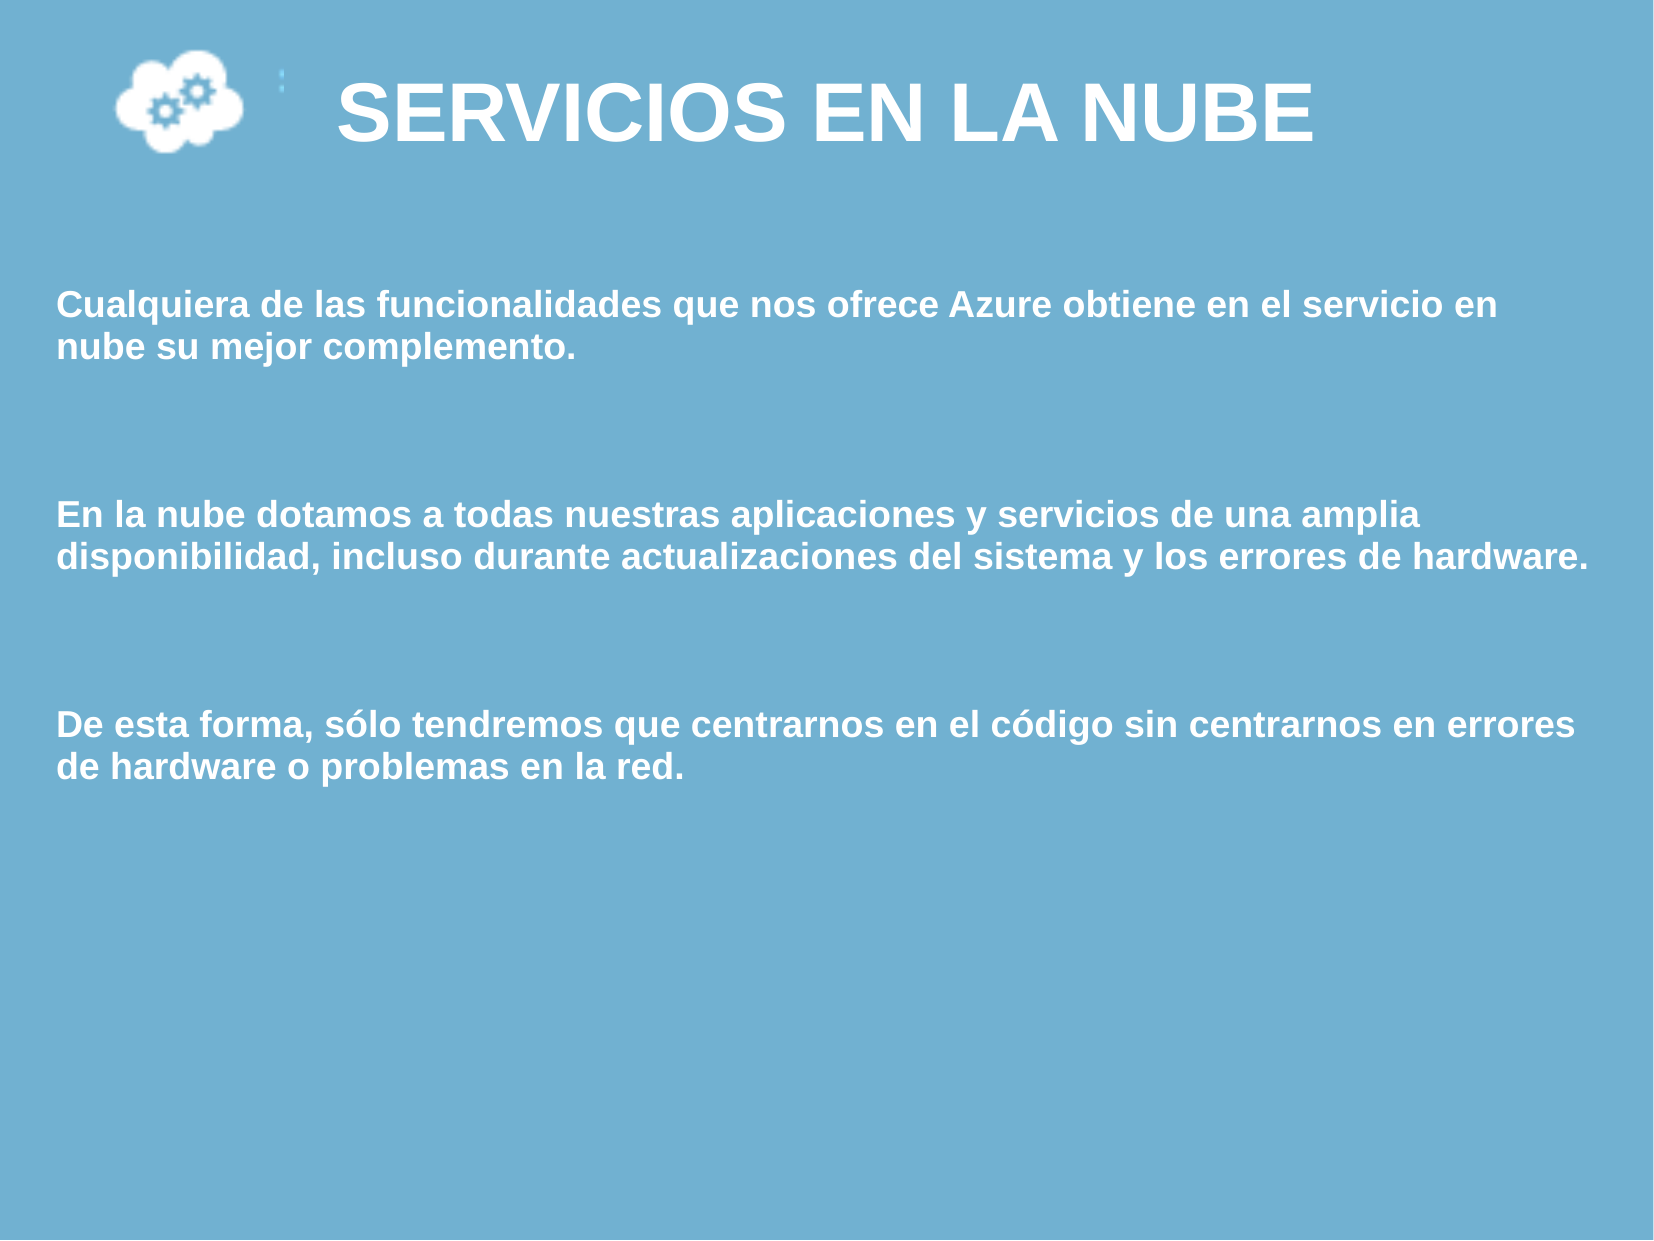

SERVICIOS EN LA NUBE
Cualquiera de las funcionalidades que nos ofrece Azure obtiene en el servicio en nube su mejor complemento.
En la nube dotamos a todas nuestras aplicaciones y servicios de una amplia disponibilidad, incluso durante actualizaciones del sistema y los errores de hardware.
De esta forma, sólo tendremos que centrarnos en el código sin centrarnos en errores de hardware o problemas en la red.